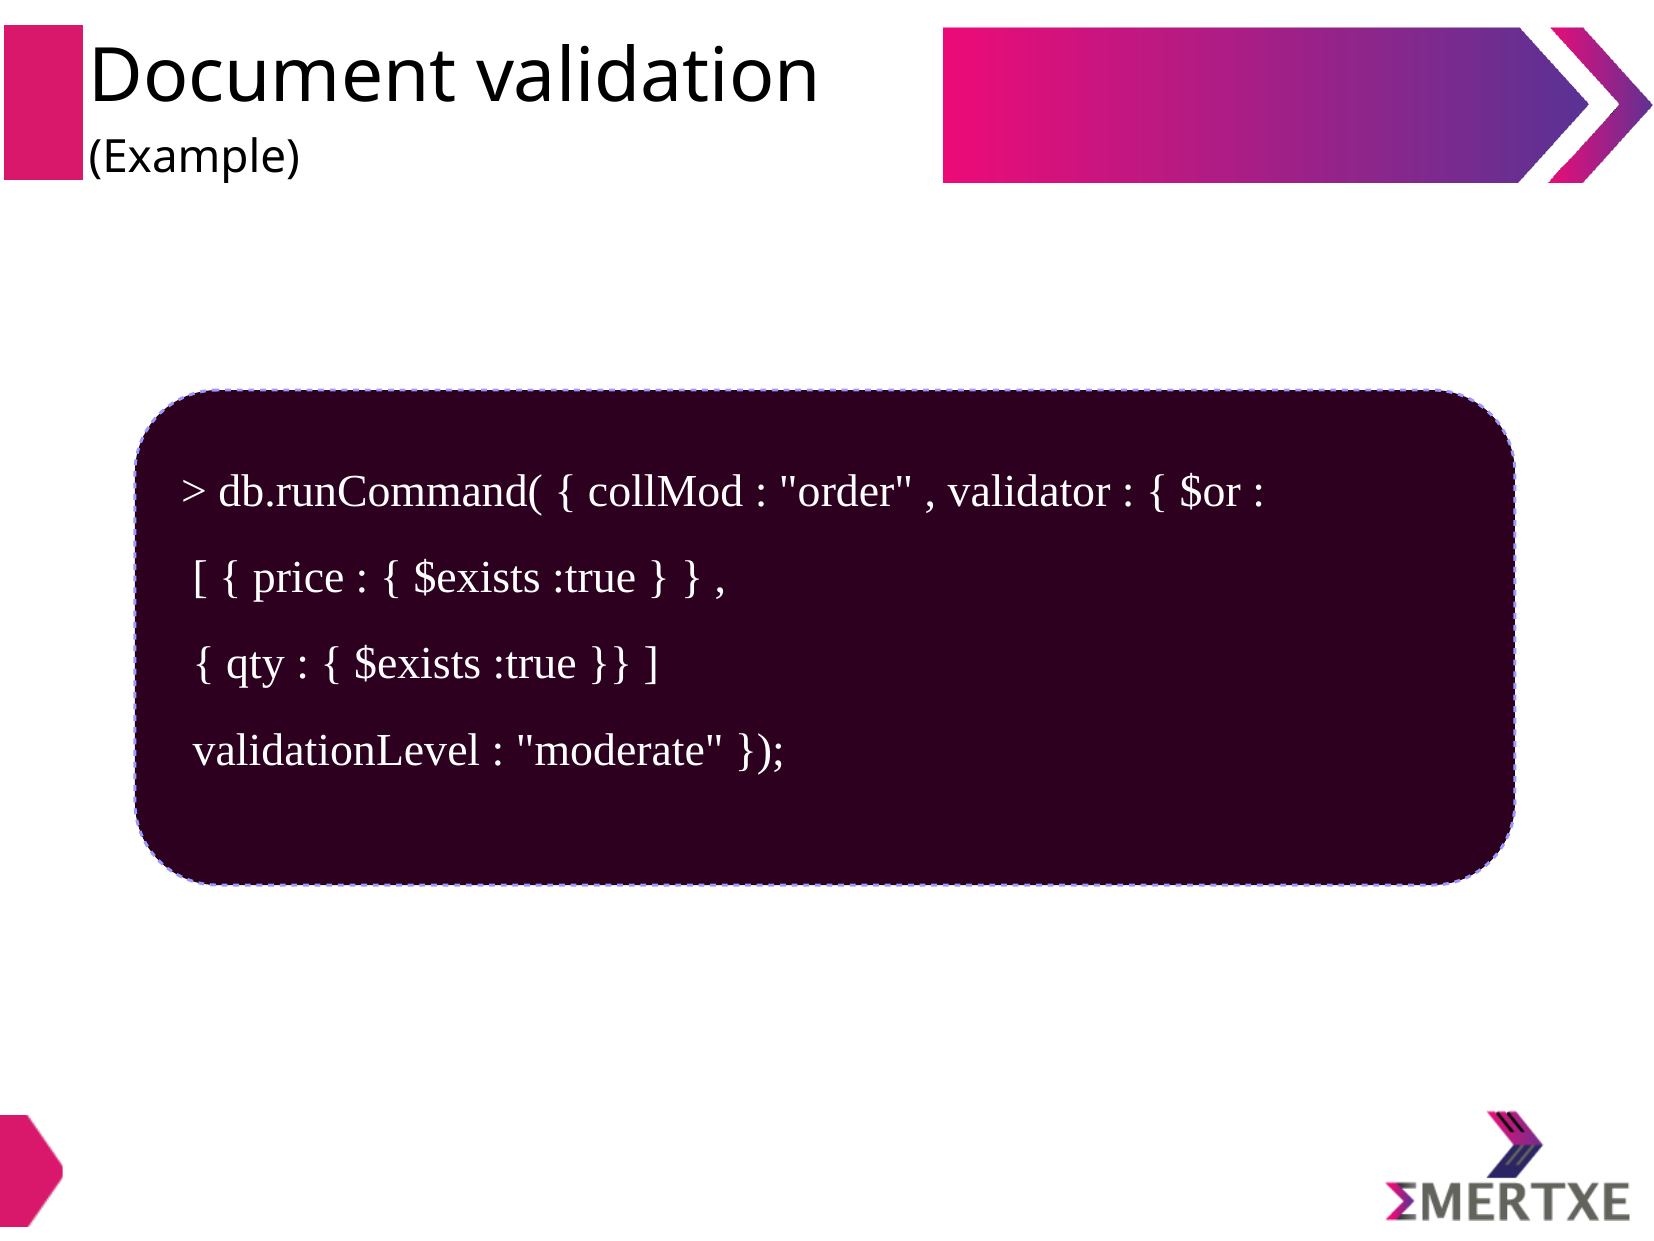

# Document validation (Example)
> db.runCommand( { collMod : "order" , validator : { $or :
 [ { price : { $exists :true } } ,
 { qty : { $exists :true }} ]
 validationLevel : "moderate" });